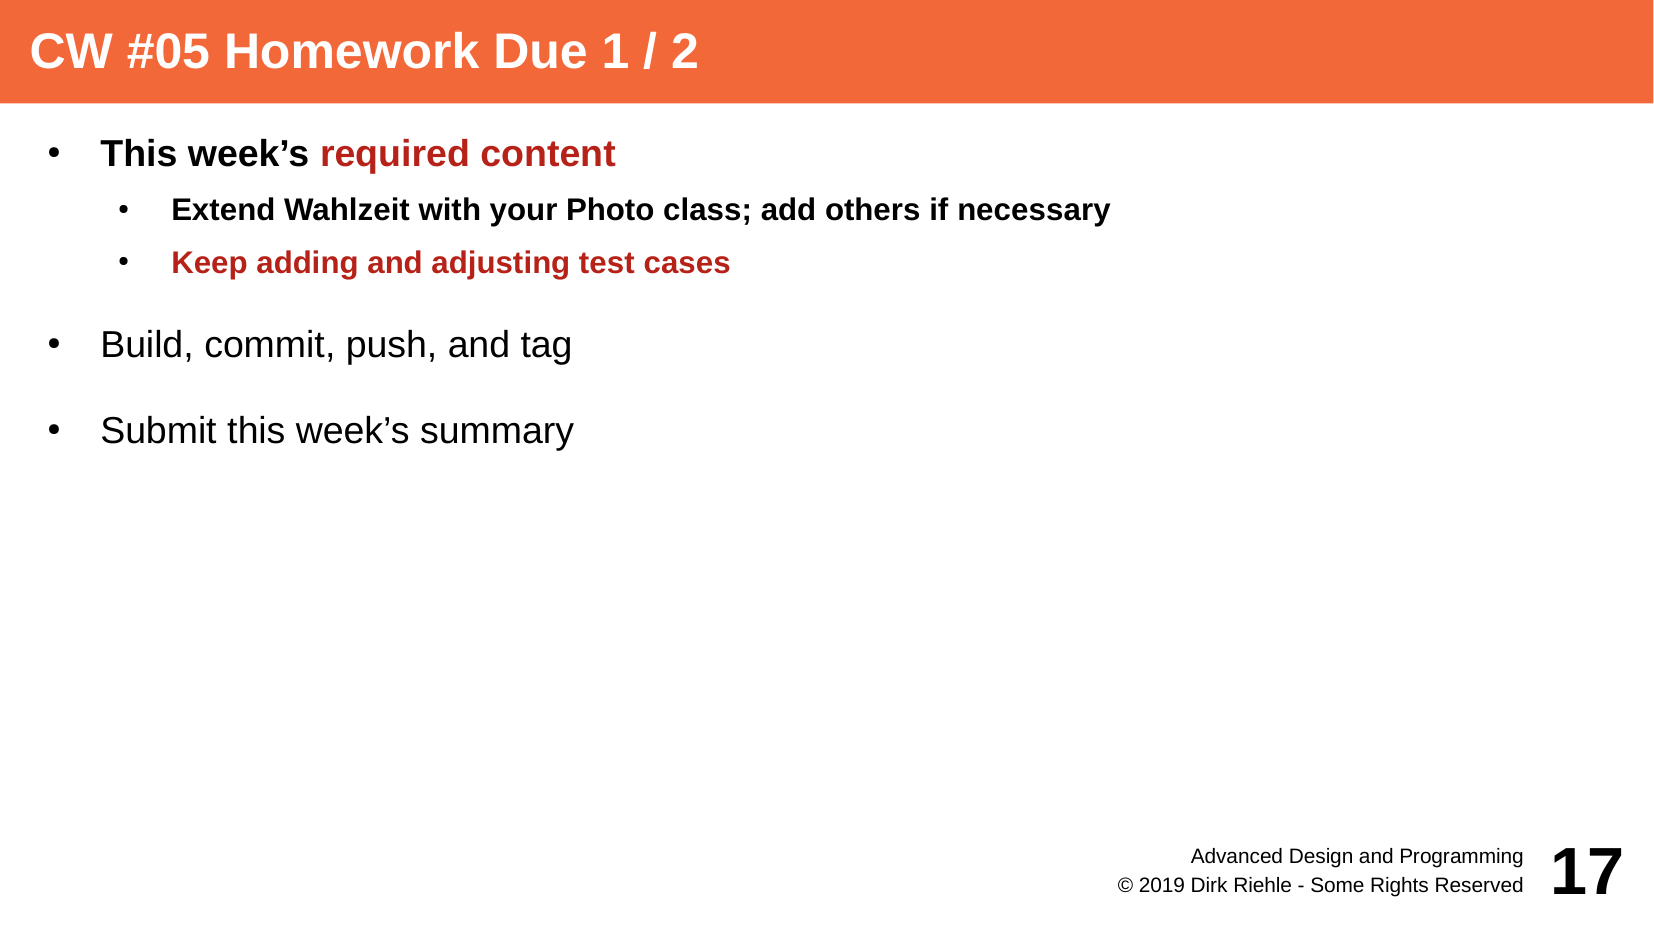

# CW #05 Homework Due 1 / 2
This week’s required content
Extend Wahlzeit with your Photo class; add others if necessary
Keep adding and adjusting test cases
Build, commit, push, and tag
Submit this week’s summary
Advanced Design and Programming
17
© 2019 Dirk Riehle - Some Rights Reserved